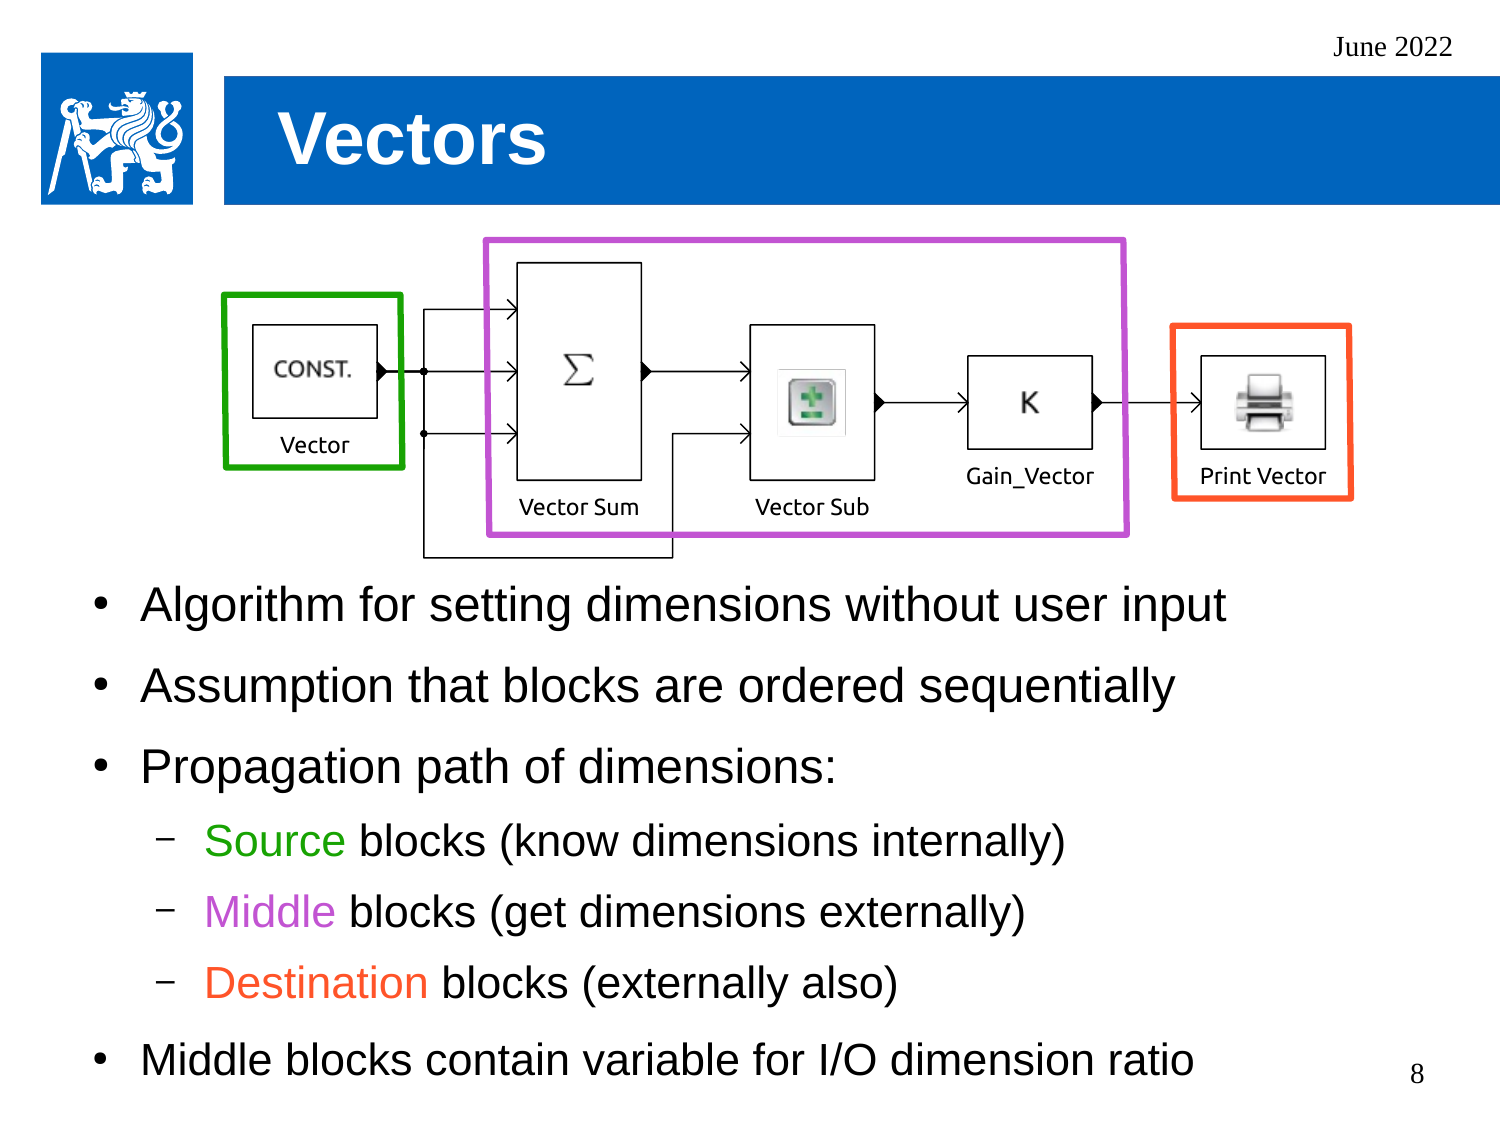

# Vectors
Algorithm for setting dimensions without user input
Assumption that blocks are ordered sequentially
Propagation path of dimensions:
Source blocks (know dimensions internally)
Middle blocks (get dimensions externally)
Destination blocks (externally also)
Middle blocks contain variable for I/O dimension ratio